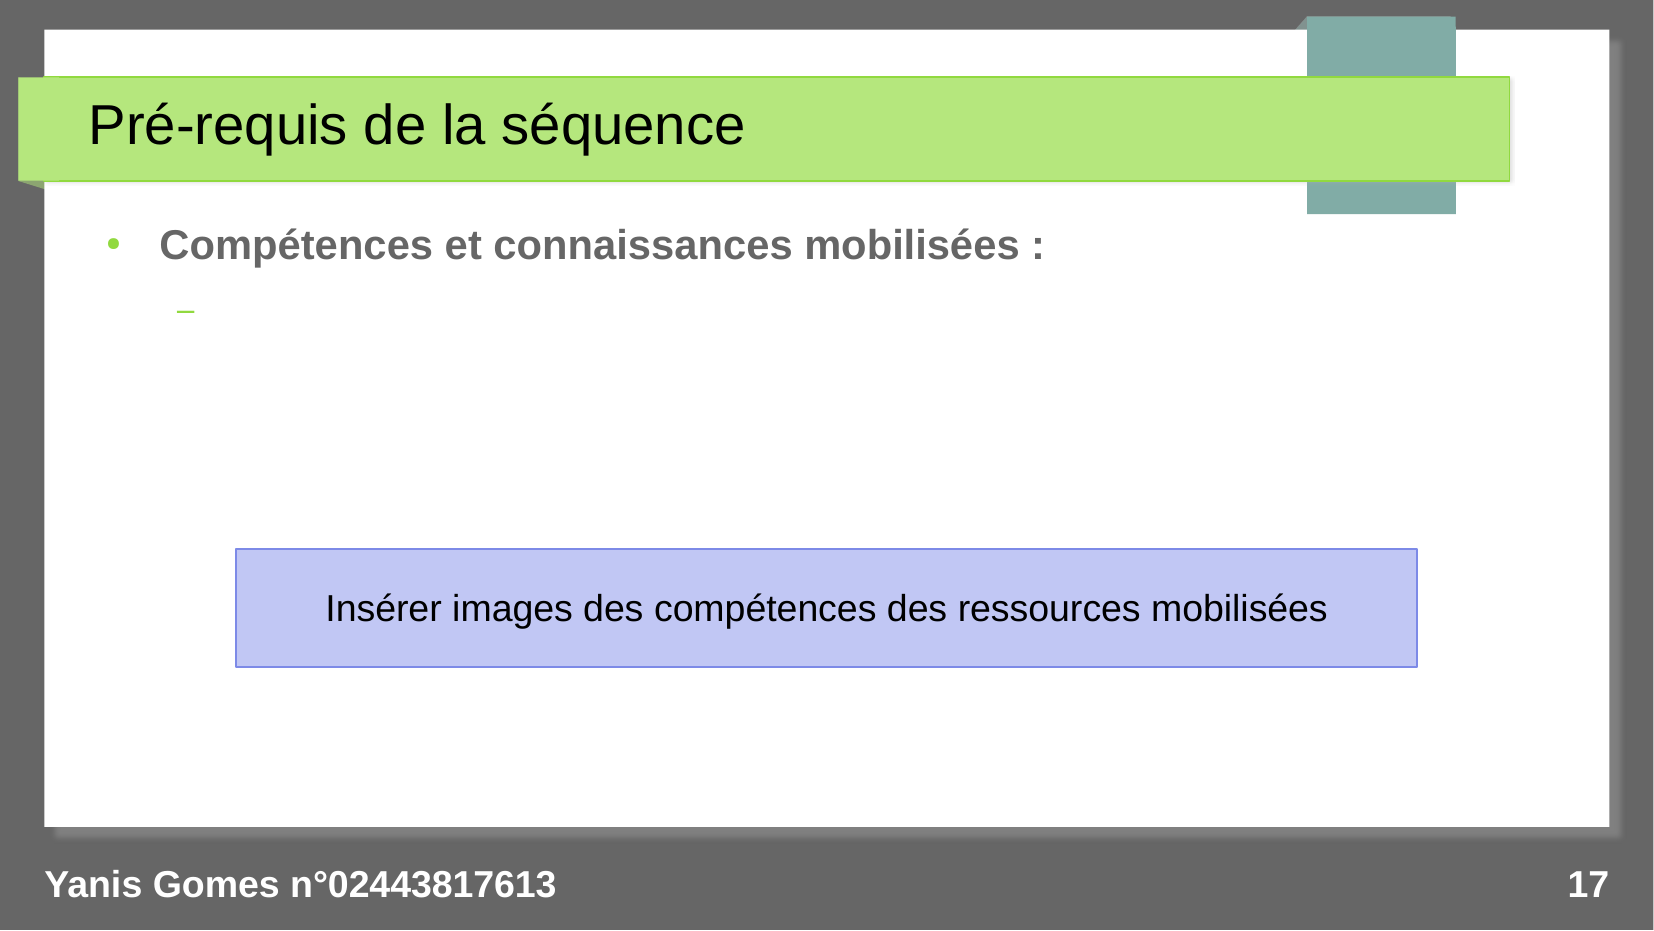

# Pré-requis de la séquence
Compétences et connaissances mobilisées :
Insérer images des compétences des ressources mobilisées
Yanis Gomes n°02443817613